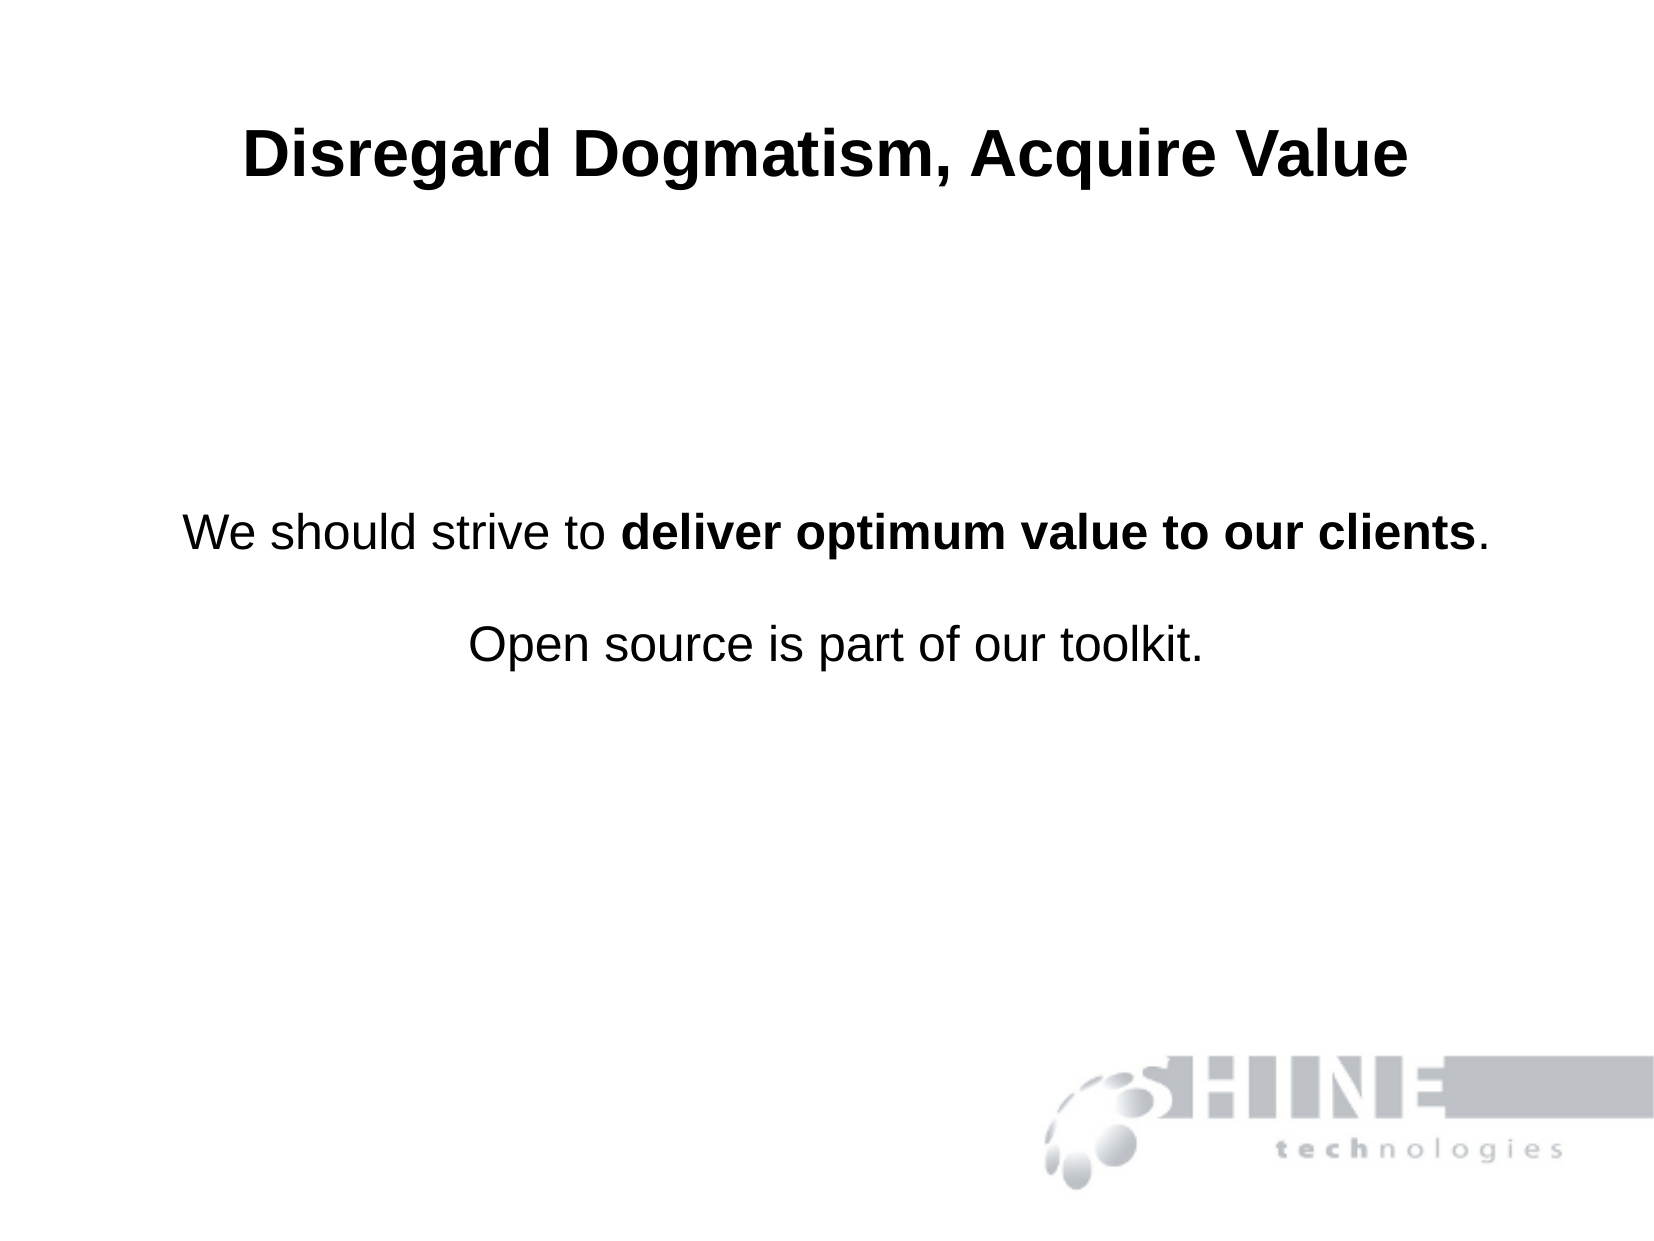

# Disregard Dogmatism, Acquire Value
We should strive to deliver optimum value to our clients.
Open source is part of our toolkit.